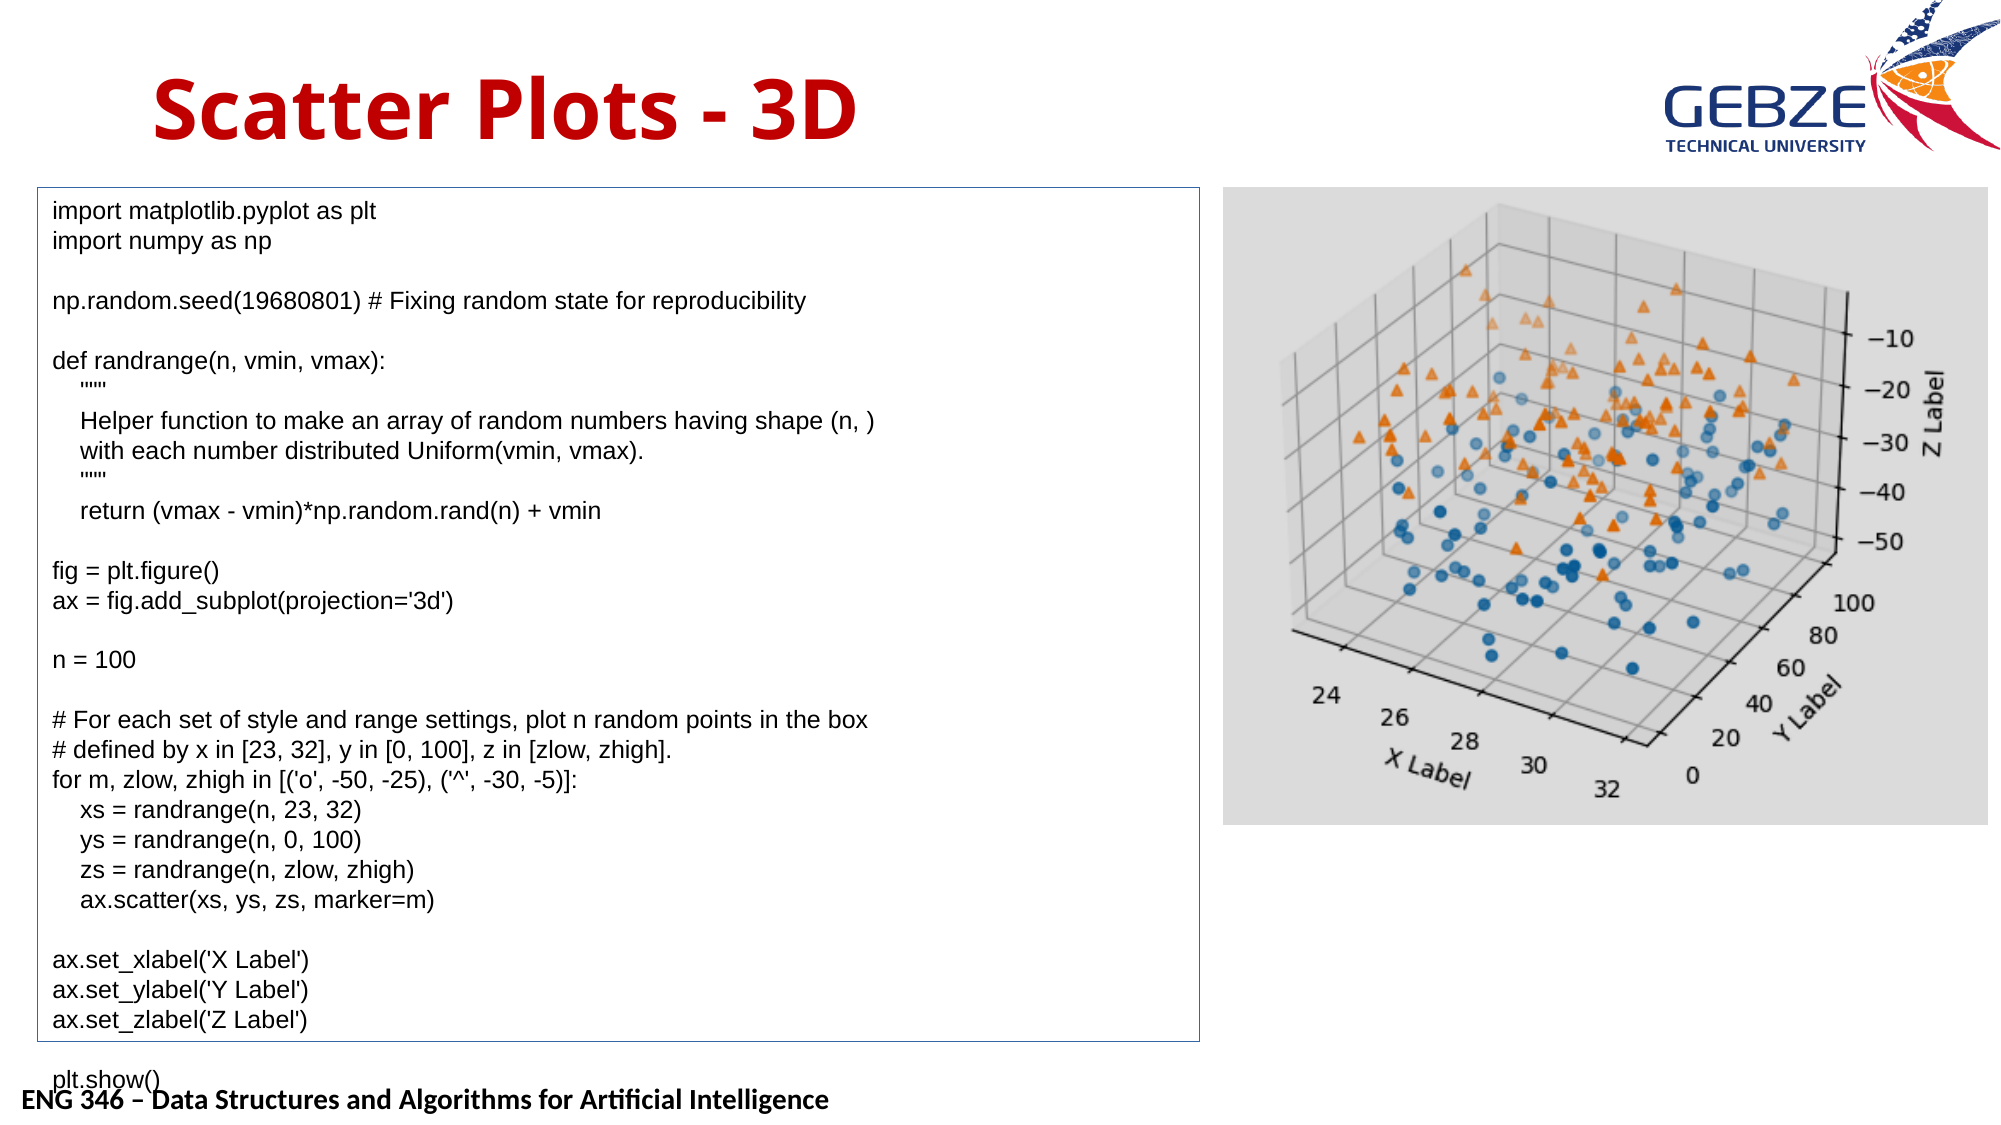

# Scatter Plots - 3D
import matplotlib.pyplot as plt
import numpy as np
np.random.seed(19680801) # Fixing random state for reproducibility
def randrange(n, vmin, vmax):
 """
 Helper function to make an array of random numbers having shape (n, )
 with each number distributed Uniform(vmin, vmax).
 """
 return (vmax - vmin)*np.random.rand(n) + vmin
fig = plt.figure()
ax = fig.add_subplot(projection='3d')
n = 100
# For each set of style and range settings, plot n random points in the box
# defined by x in [23, 32], y in [0, 100], z in [zlow, zhigh].
for m, zlow, zhigh in [('o', -50, -25), ('^', -30, -5)]:
 xs = randrange(n, 23, 32)
 ys = randrange(n, 0, 100)
 zs = randrange(n, zlow, zhigh)
 ax.scatter(xs, ys, zs, marker=m)
ax.set_xlabel('X Label')
ax.set_ylabel('Y Label')
ax.set_zlabel('Z Label')
plt.show()